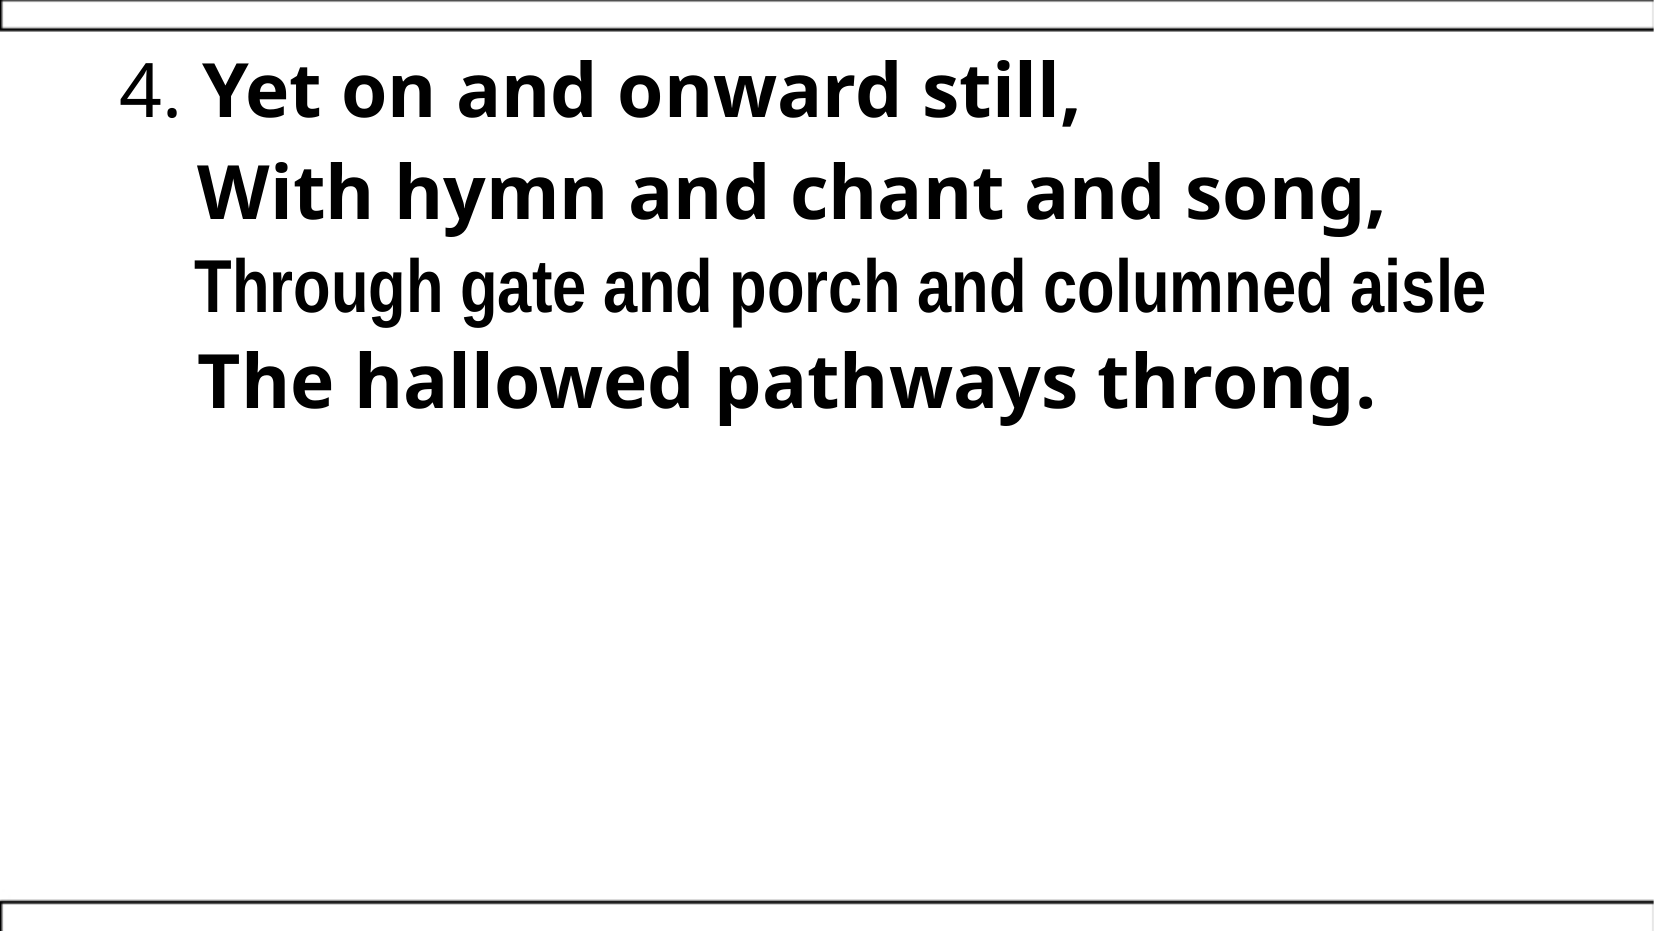

4. Yet on and onward still,
 With hymn and chant and song,
Through gate and porch and columned aisle
 The hallowed pathways throng.